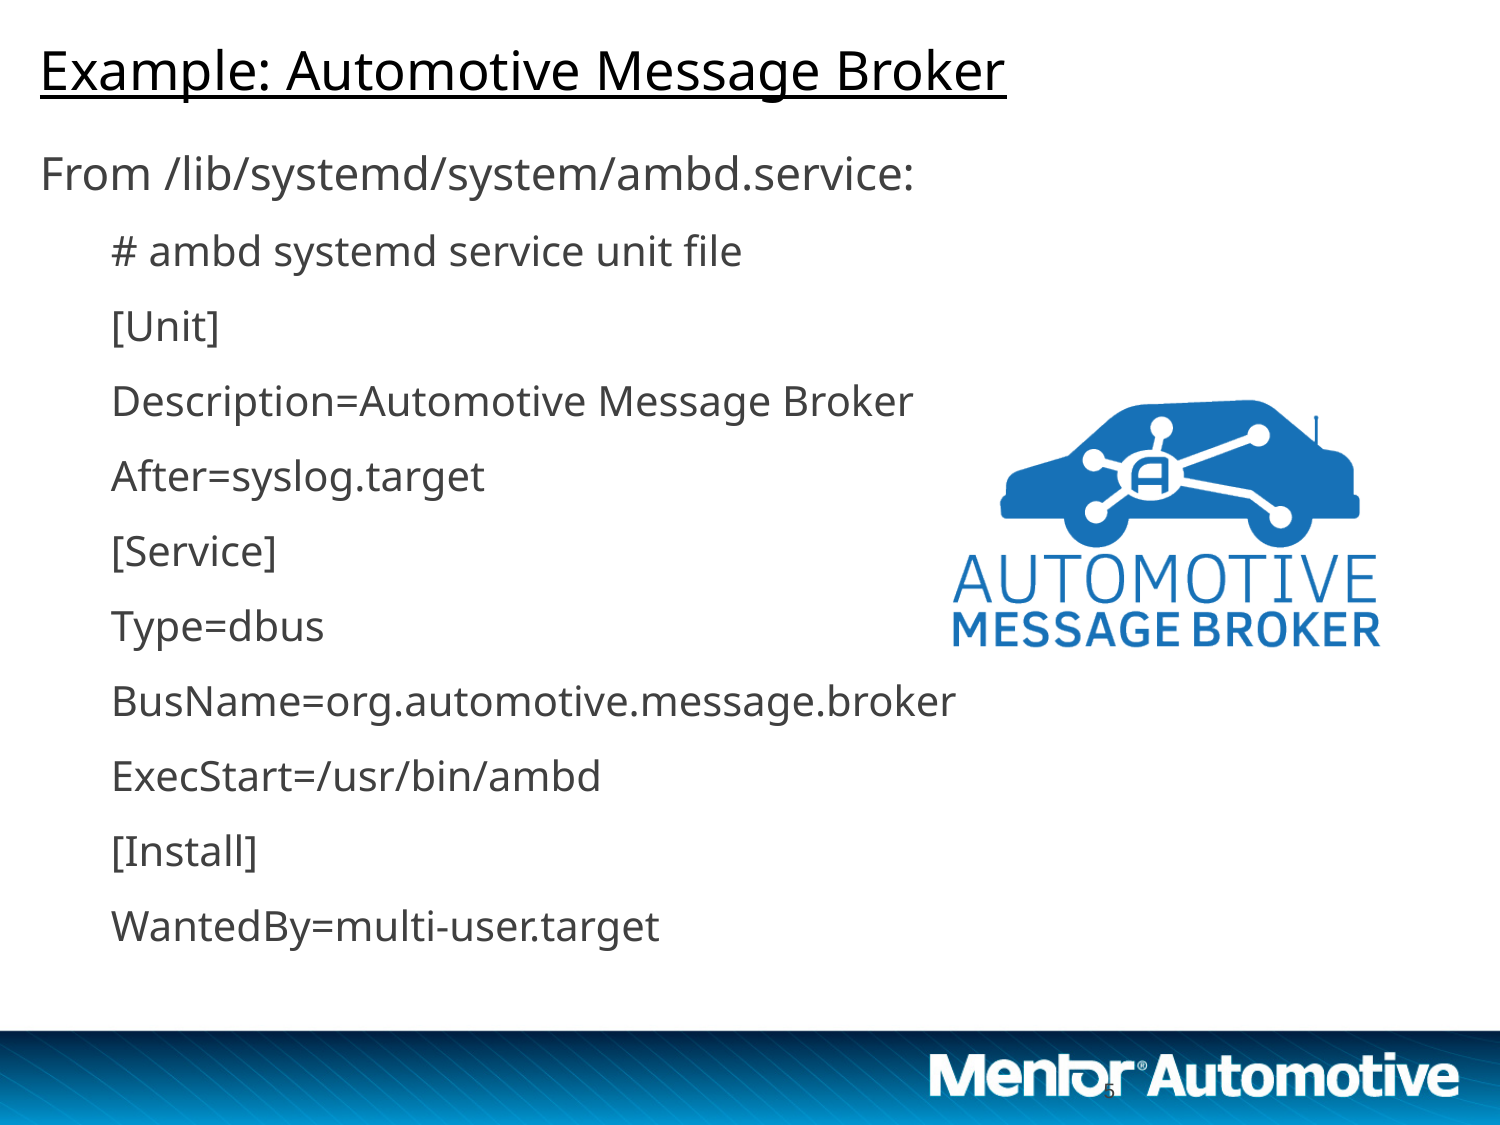

# Example: Automotive Message Broker
From /lib/systemd/system/ambd.service:
# ambd systemd service unit file
[Unit]
Description=Automotive Message Broker
After=syslog.target
[Service]
Type=dbus
BusName=org.automotive.message.broker
ExecStart=/usr/bin/ambd
[Install]
WantedBy=multi-user.target